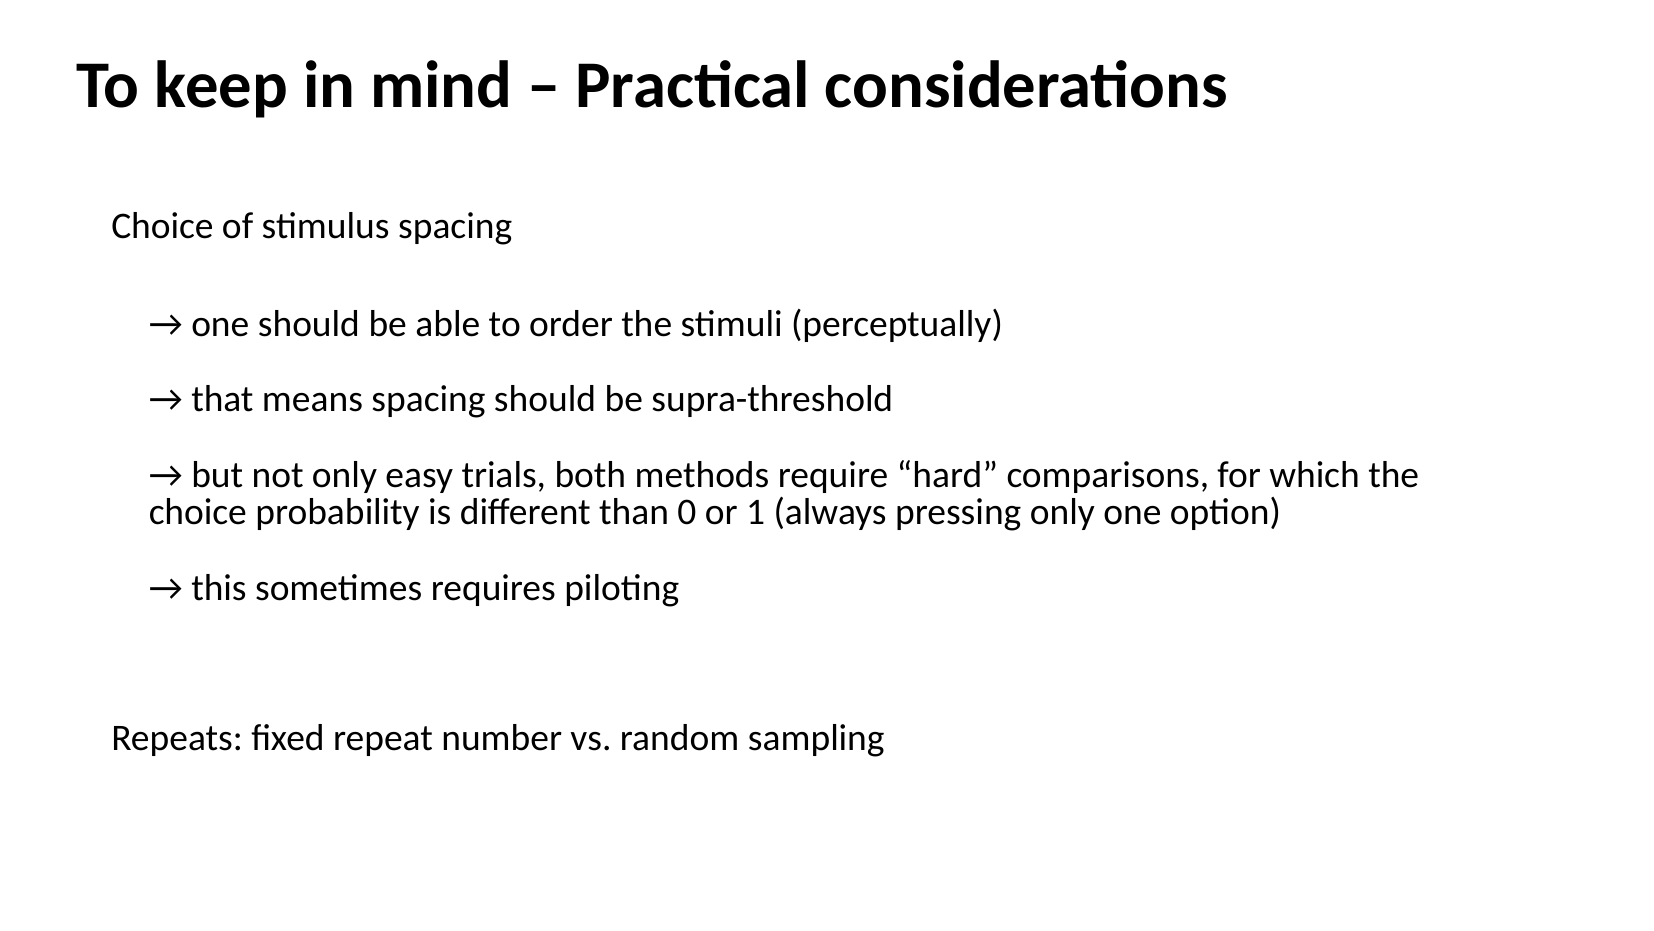

# To keep in mind – Practical considerations
Choice of stimulus spacing
→ one should be able to order the stimuli (perceptually)
→ that means spacing should be supra-threshold
→ but not only easy trials, both methods require “hard” comparisons, for which the choice probability is different than 0 or 1 (always pressing only one option)
→ this sometimes requires piloting
Repeats: fixed repeat number vs. random sampling